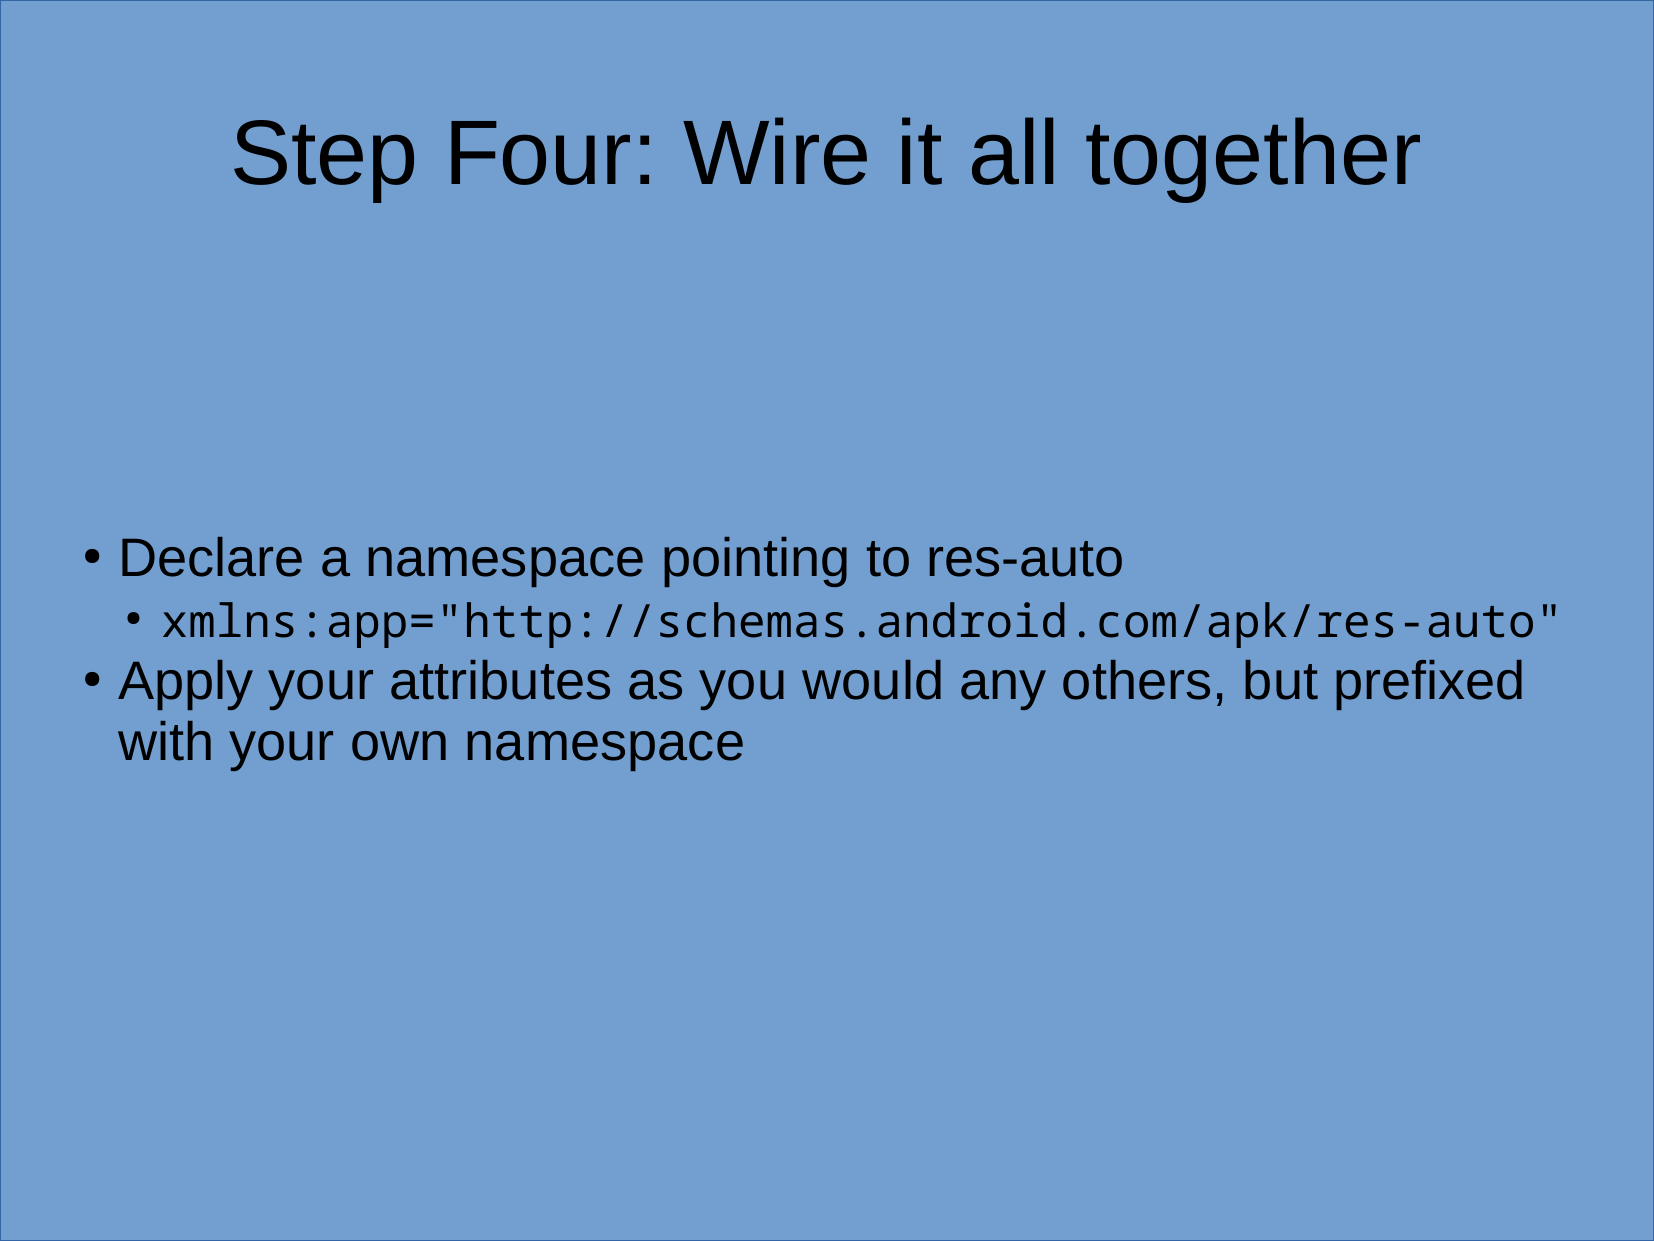

# Step Four: Wire it all together
Declare a namespace pointing to res-auto
xmlns:app="http://schemas.android.com/apk/res-auto"
Apply your attributes as you would any others, but prefixed with your own namespace